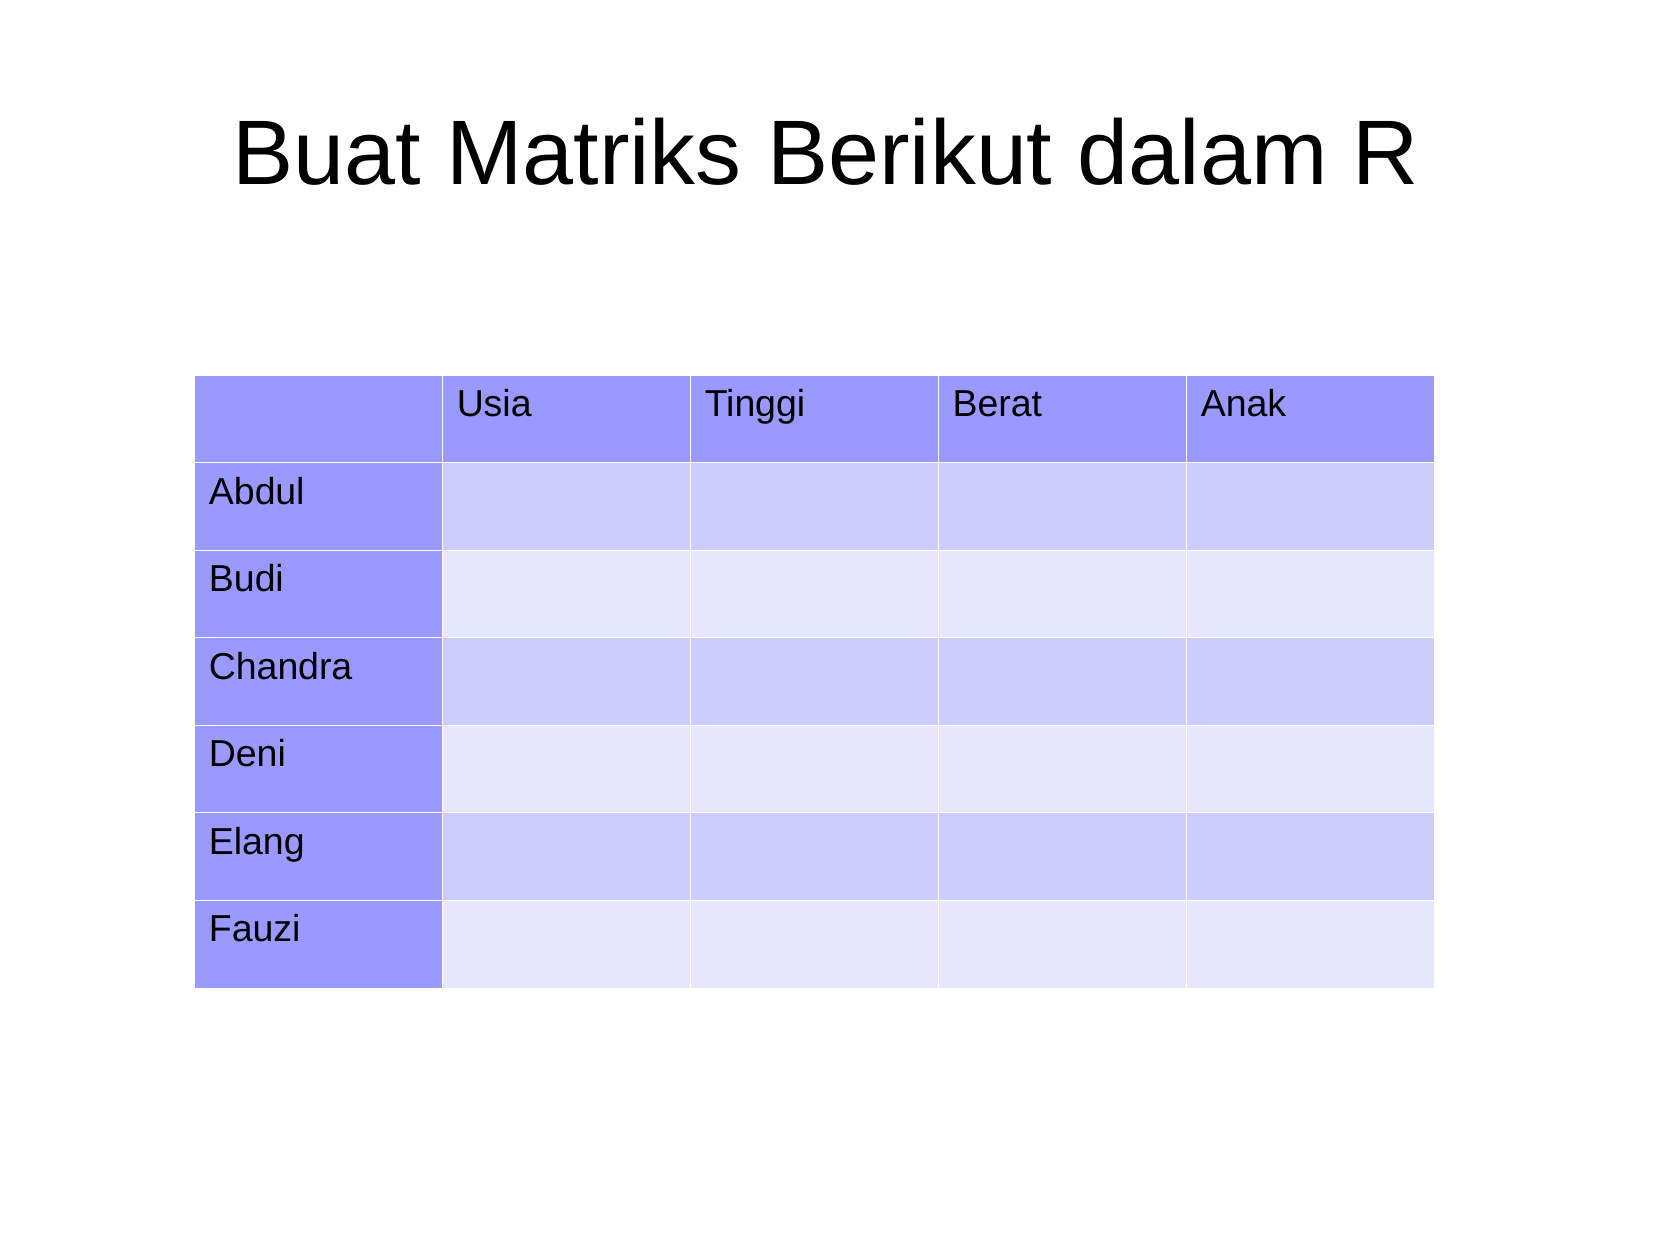

# Buat Matriks Berikut dalam R
| | Usia | Tinggi | Berat | Anak |
| --- | --- | --- | --- | --- |
| Abdul | | | | |
| Budi | | | | |
| Chandra | | | | |
| Deni | | | | |
| Elang | | | | |
| Fauzi | | | | |